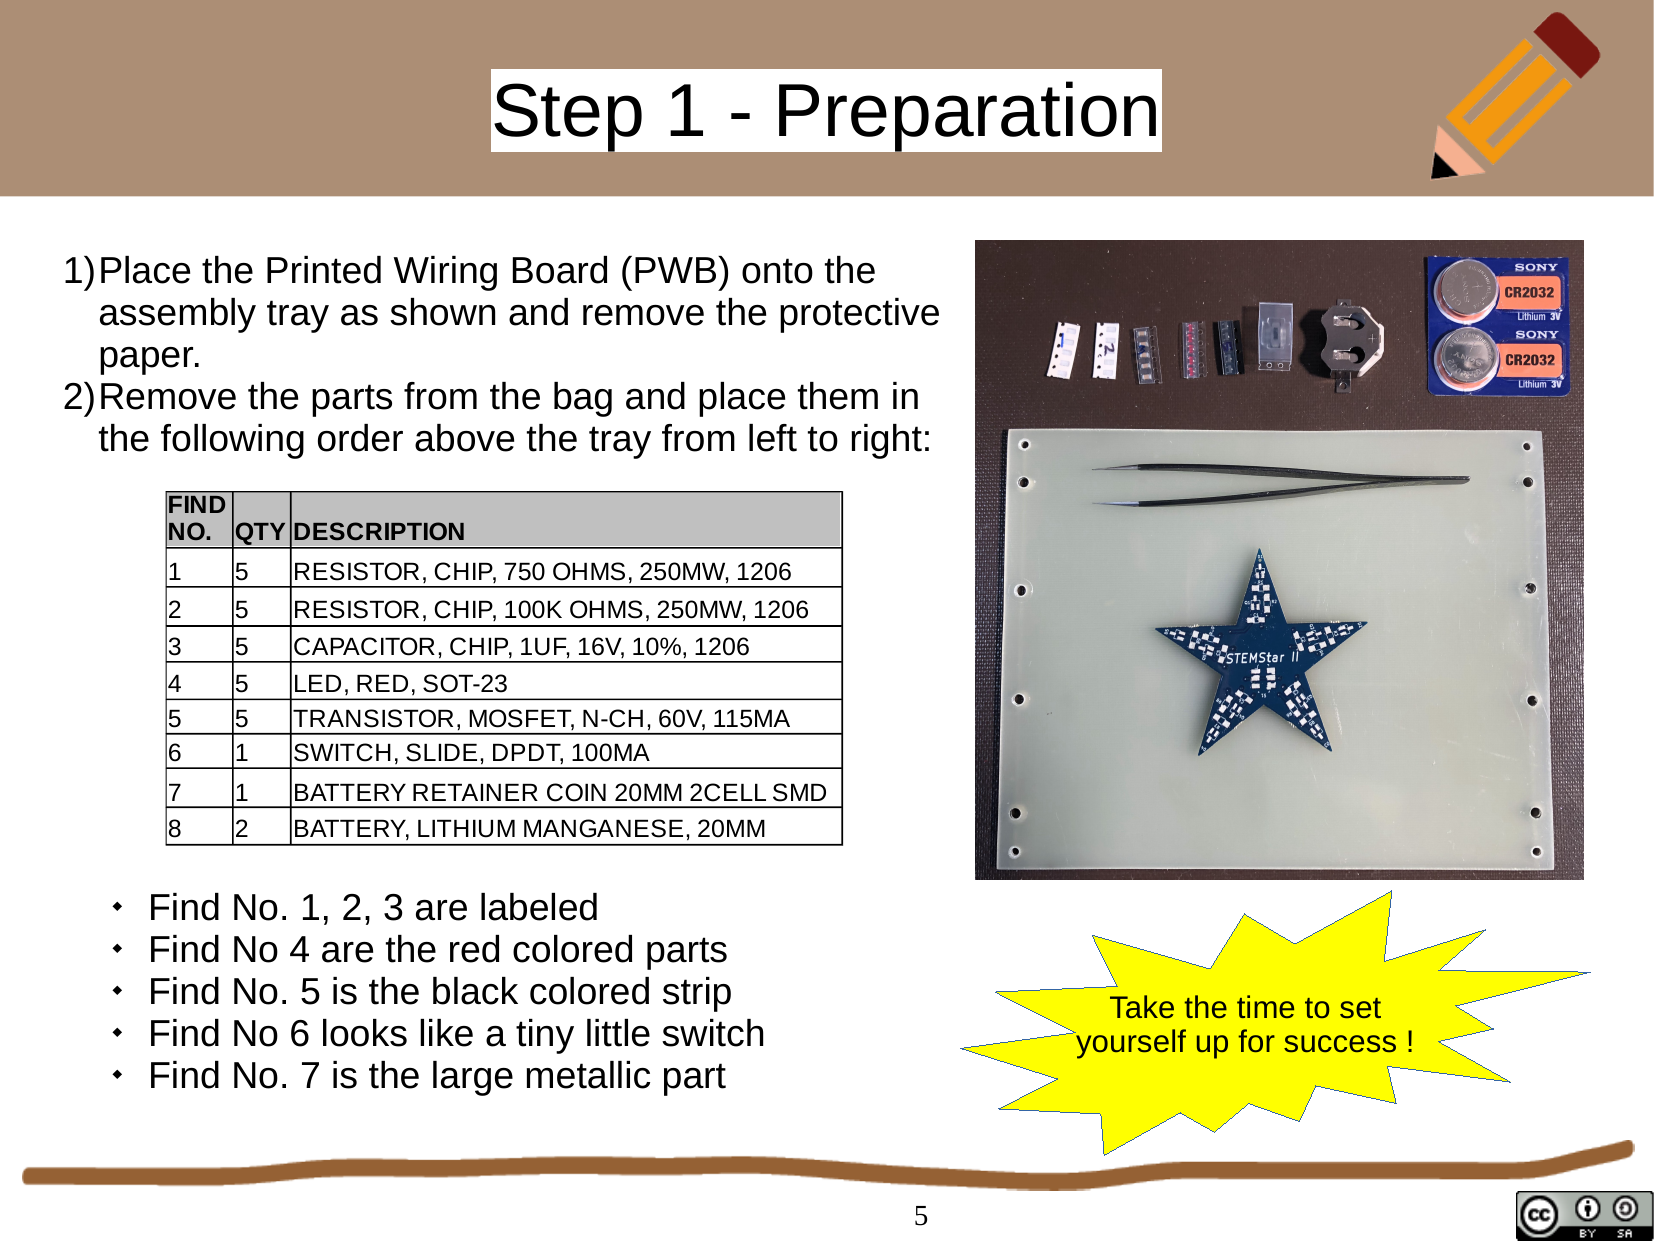

# Step 1 - Preparation
Place the Printed Wiring Board (PWB) onto the assembly tray as shown and remove the protective paper.
Remove the parts from the bag and place them in the following order above the tray from left to right:
Find No. 1, 2, 3 are labeled
Find No 4 are the red colored parts
Find No. 5 is the black colored strip
Find No 6 looks like a tiny little switch
Find No. 7 is the large metallic part
Take the time to set
yourself up for success !
5